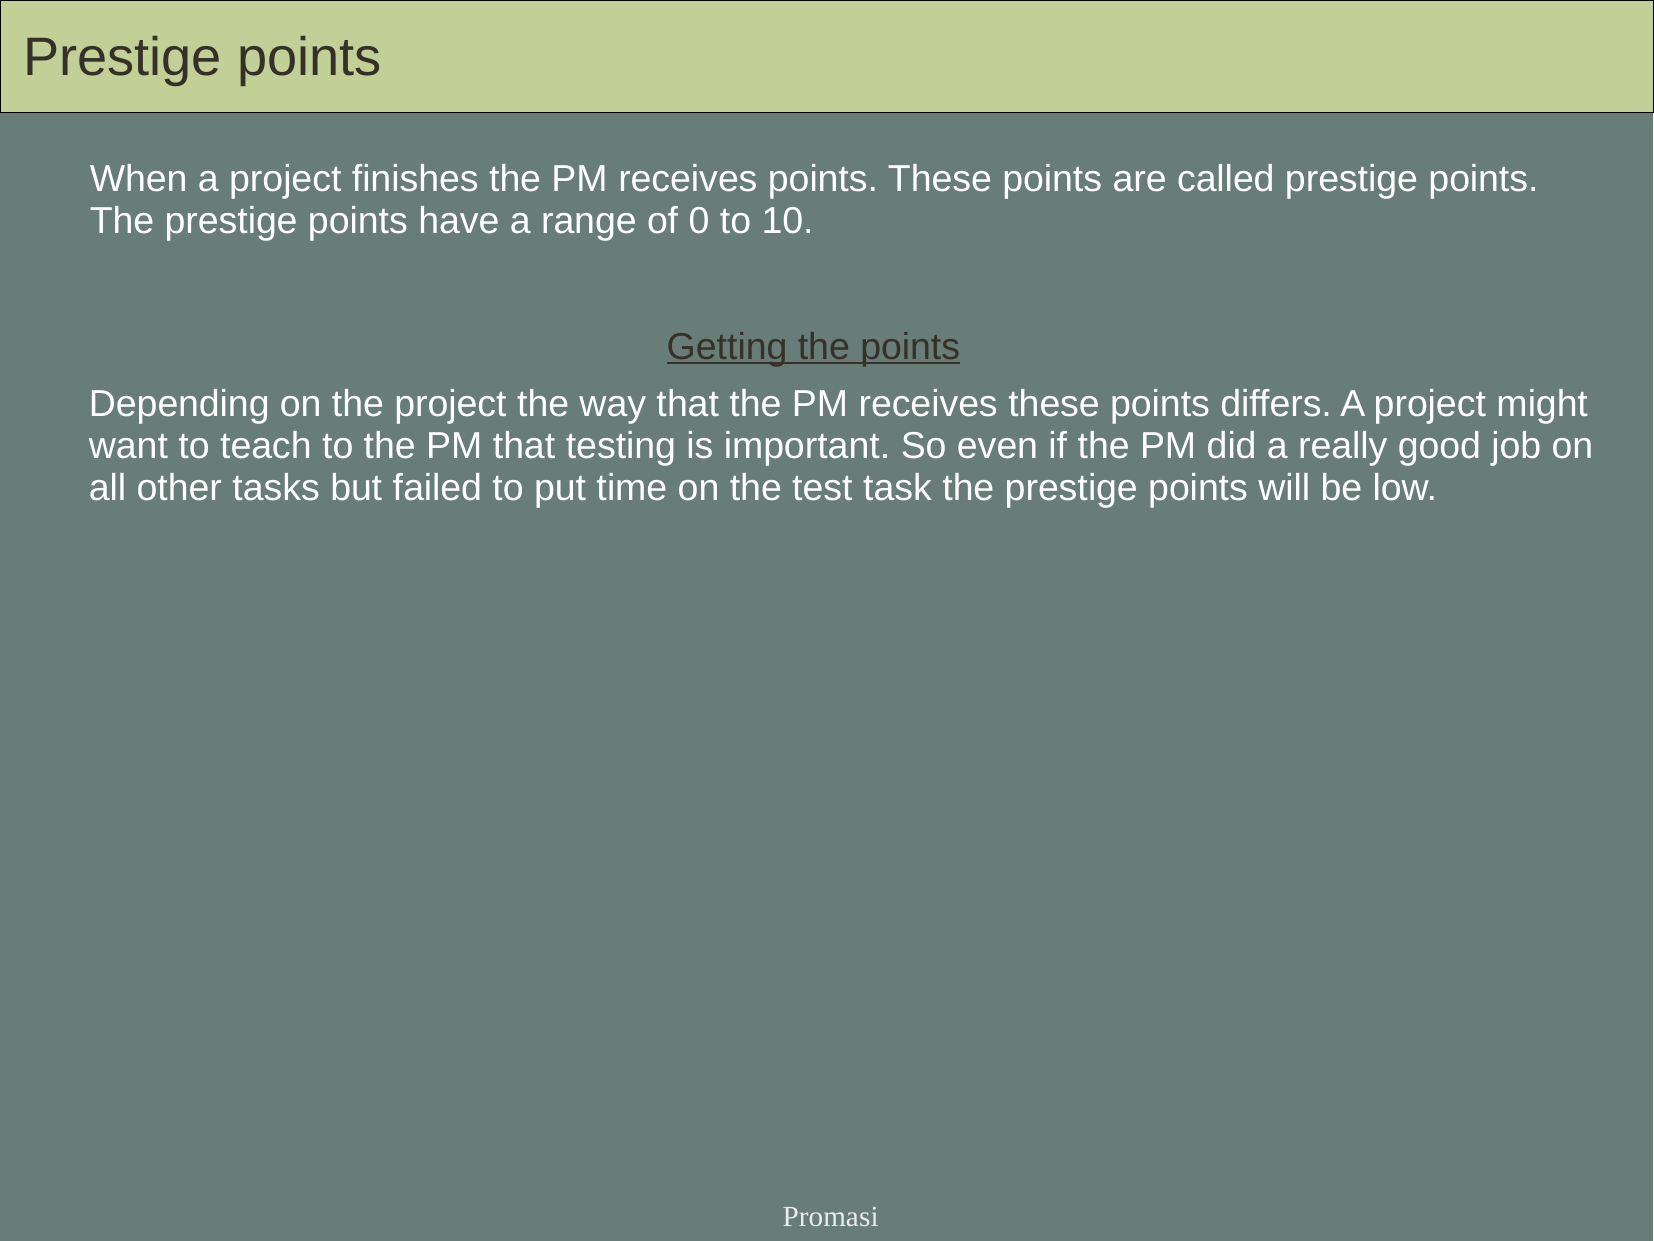

# Prestige points
When a project finishes the PM receives points. These points are called prestige points.
The prestige points have a range of 0 to 10.
Getting the points
Depending on the project the way that the PM receives these points differs. A project might
want to teach to the PM that testing is important. So even if the PM did a really good job on
all other tasks but failed to put time on the test task the prestige points will be low.